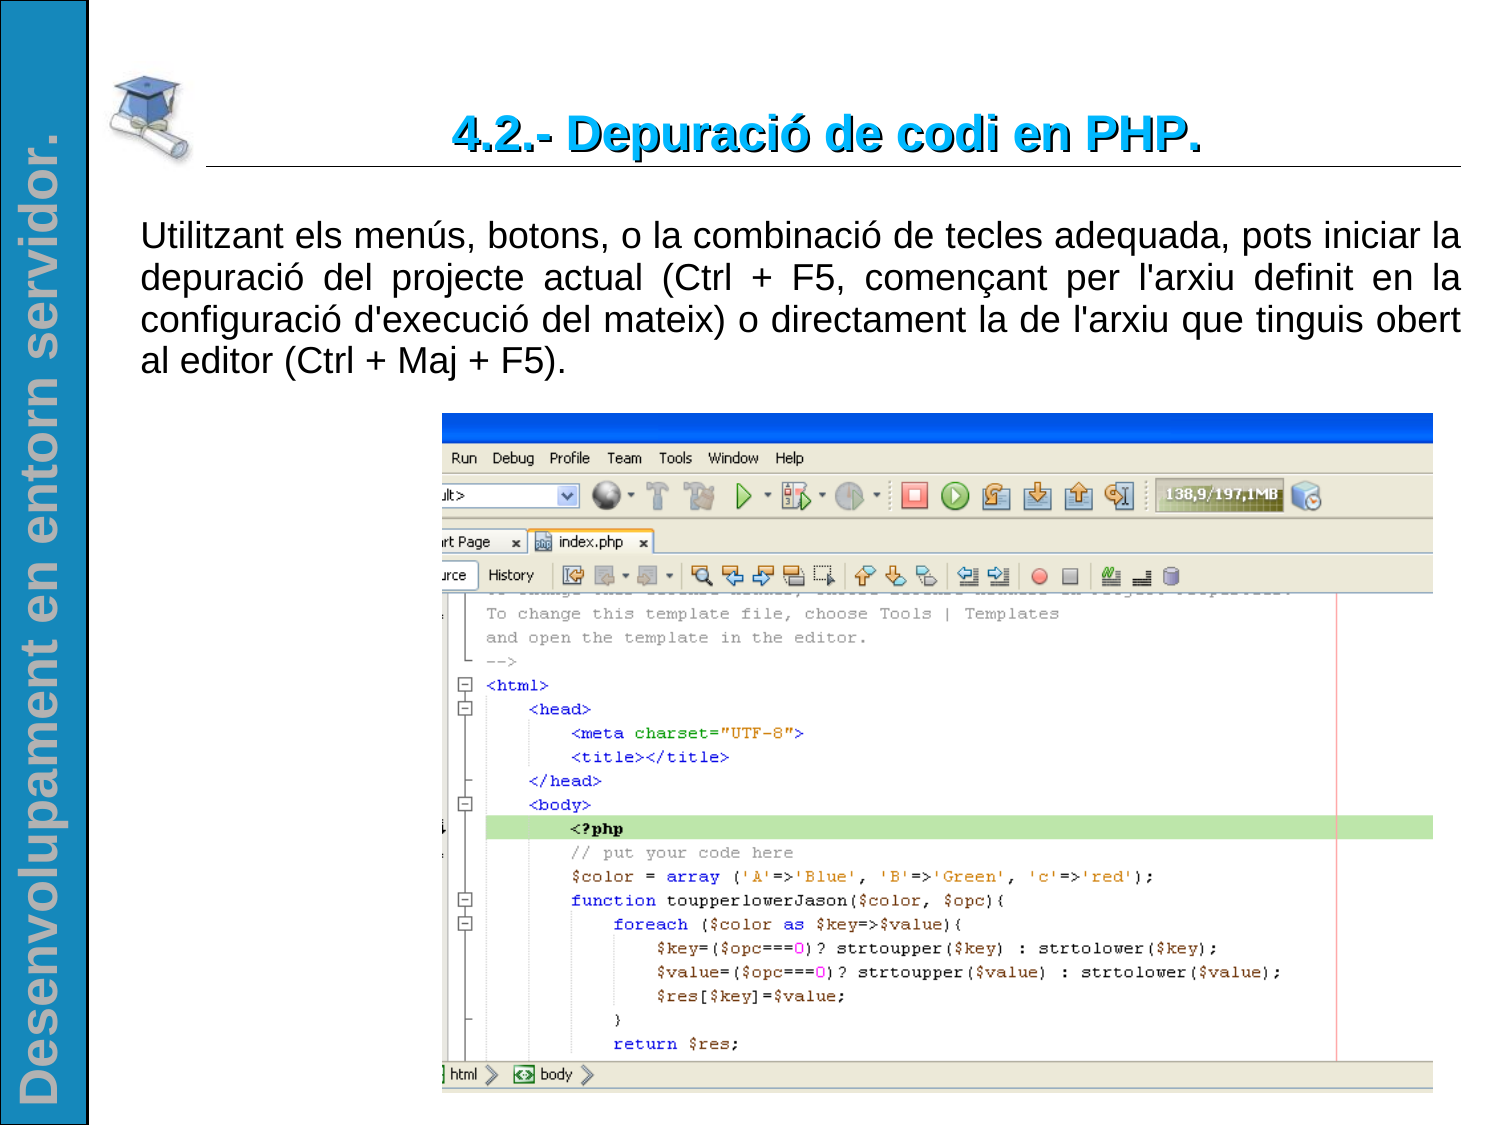

# 4.2.- Depuració de codi en PHP.
Utilitzant els menús, botons, o la combinació de tecles adequada, pots iniciar la depuració del projecte actual (Ctrl + F5, començant per l'arxiu definit en la configuració d'execució del mateix) o directament la de l'arxiu que tinguis obert al editor (Ctrl + Maj + F5).